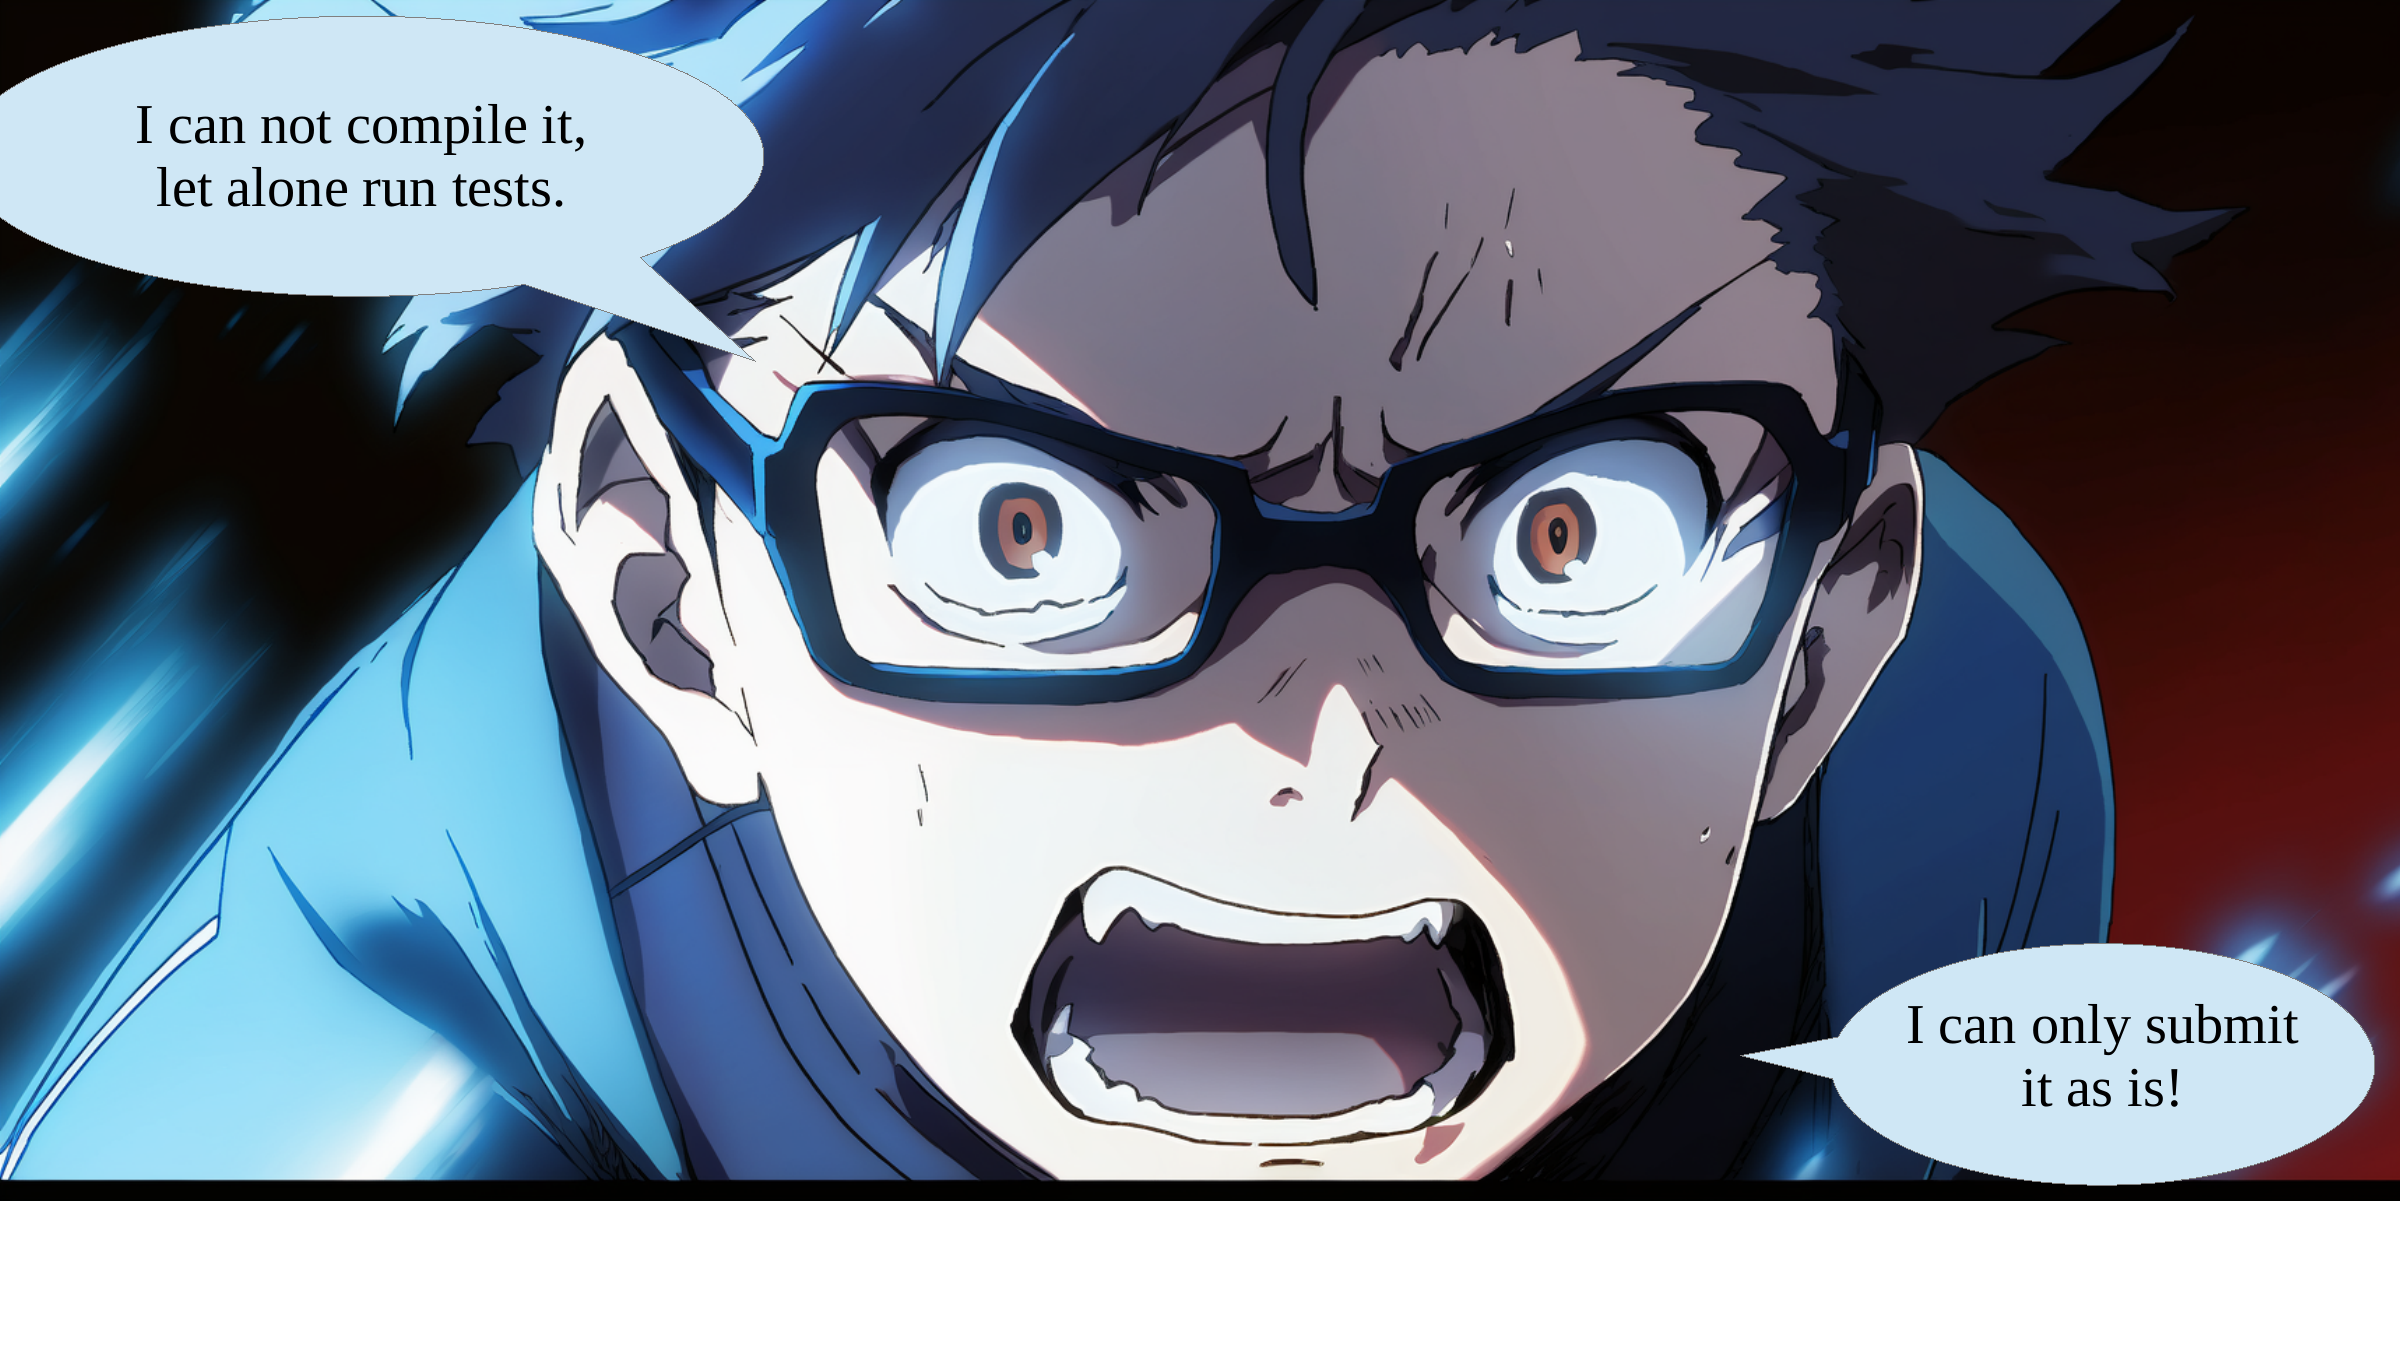

I can not compile it,
let alone run tests.
I can only submit
it as is!